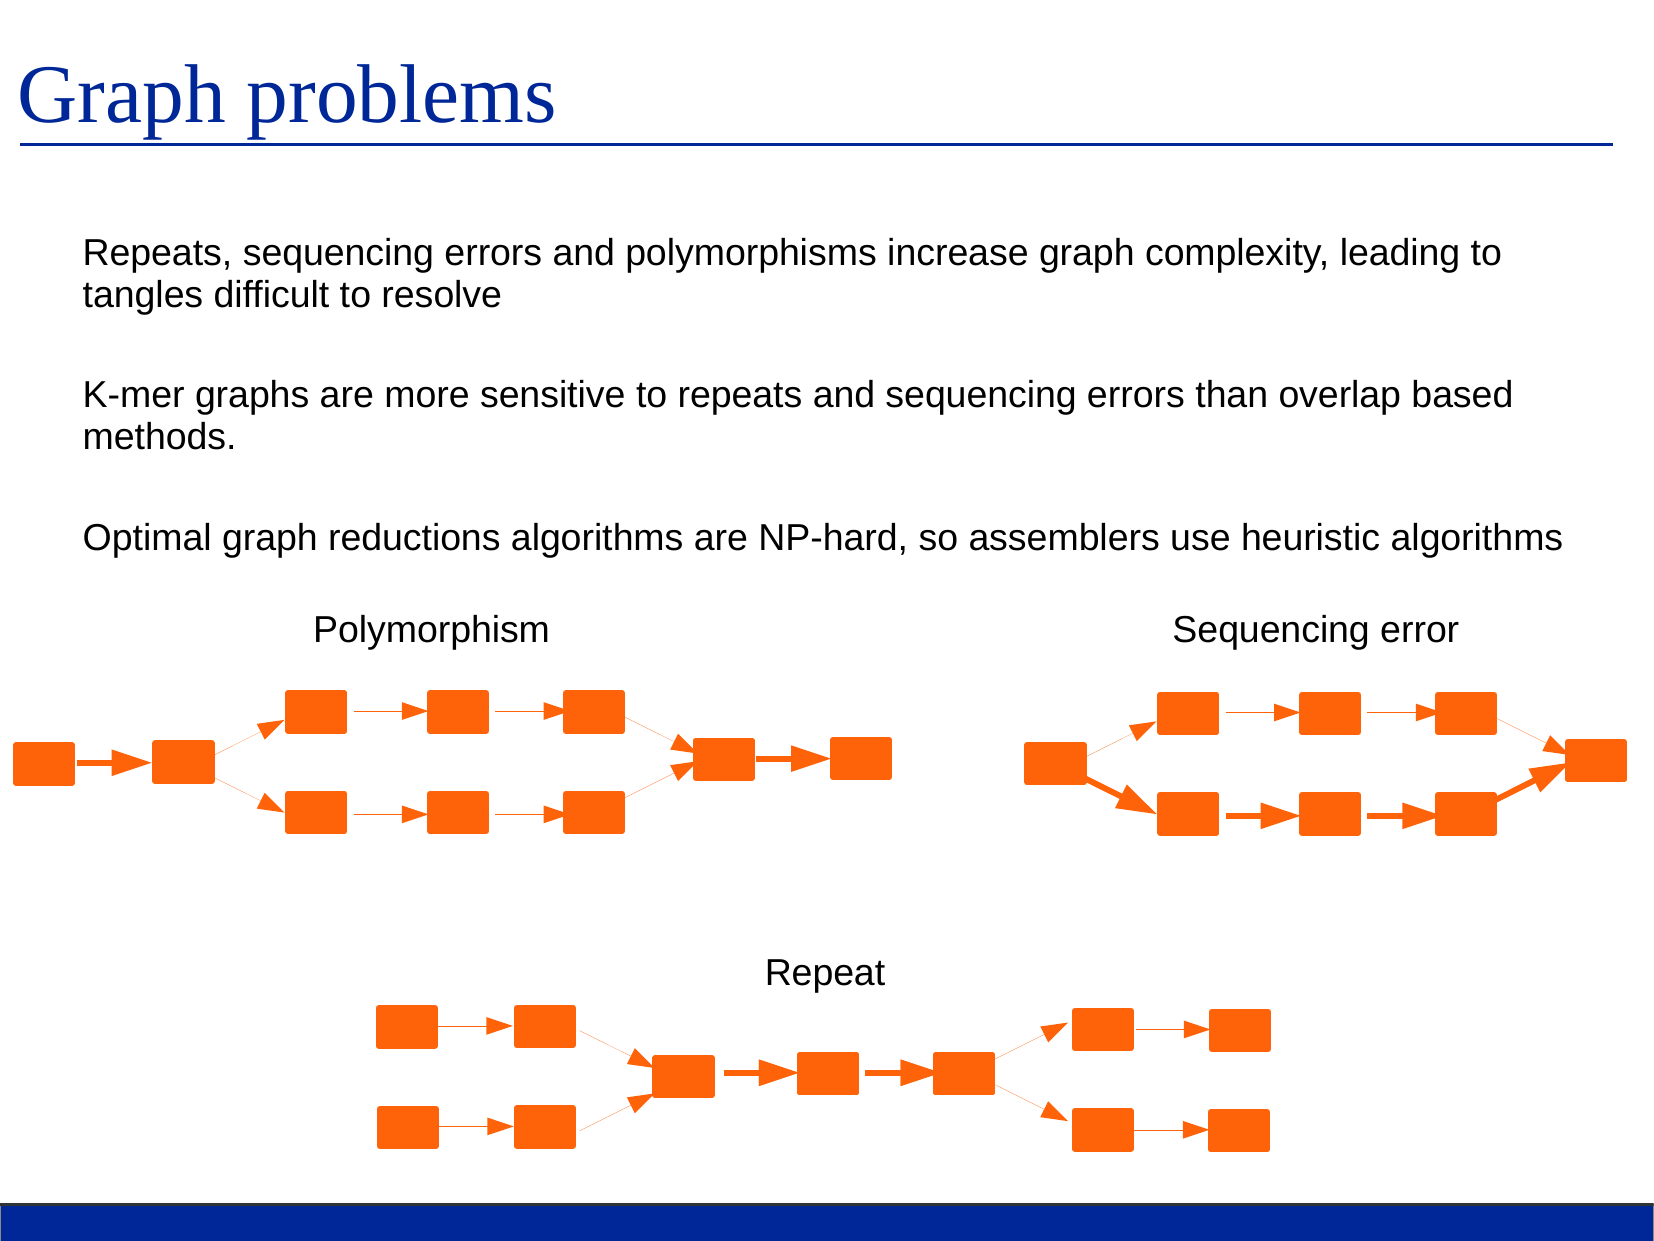

# Graph problems
Repeats, sequencing errors and polymorphisms increase graph complexity, leading to tangles difficult to resolve
K-mer graphs are more sensitive to repeats and sequencing errors than overlap based methods.
Optimal graph reductions algorithms are NP-hard, so assemblers use heuristic algorithms
Polymorphism
Sequencing error
Repeat